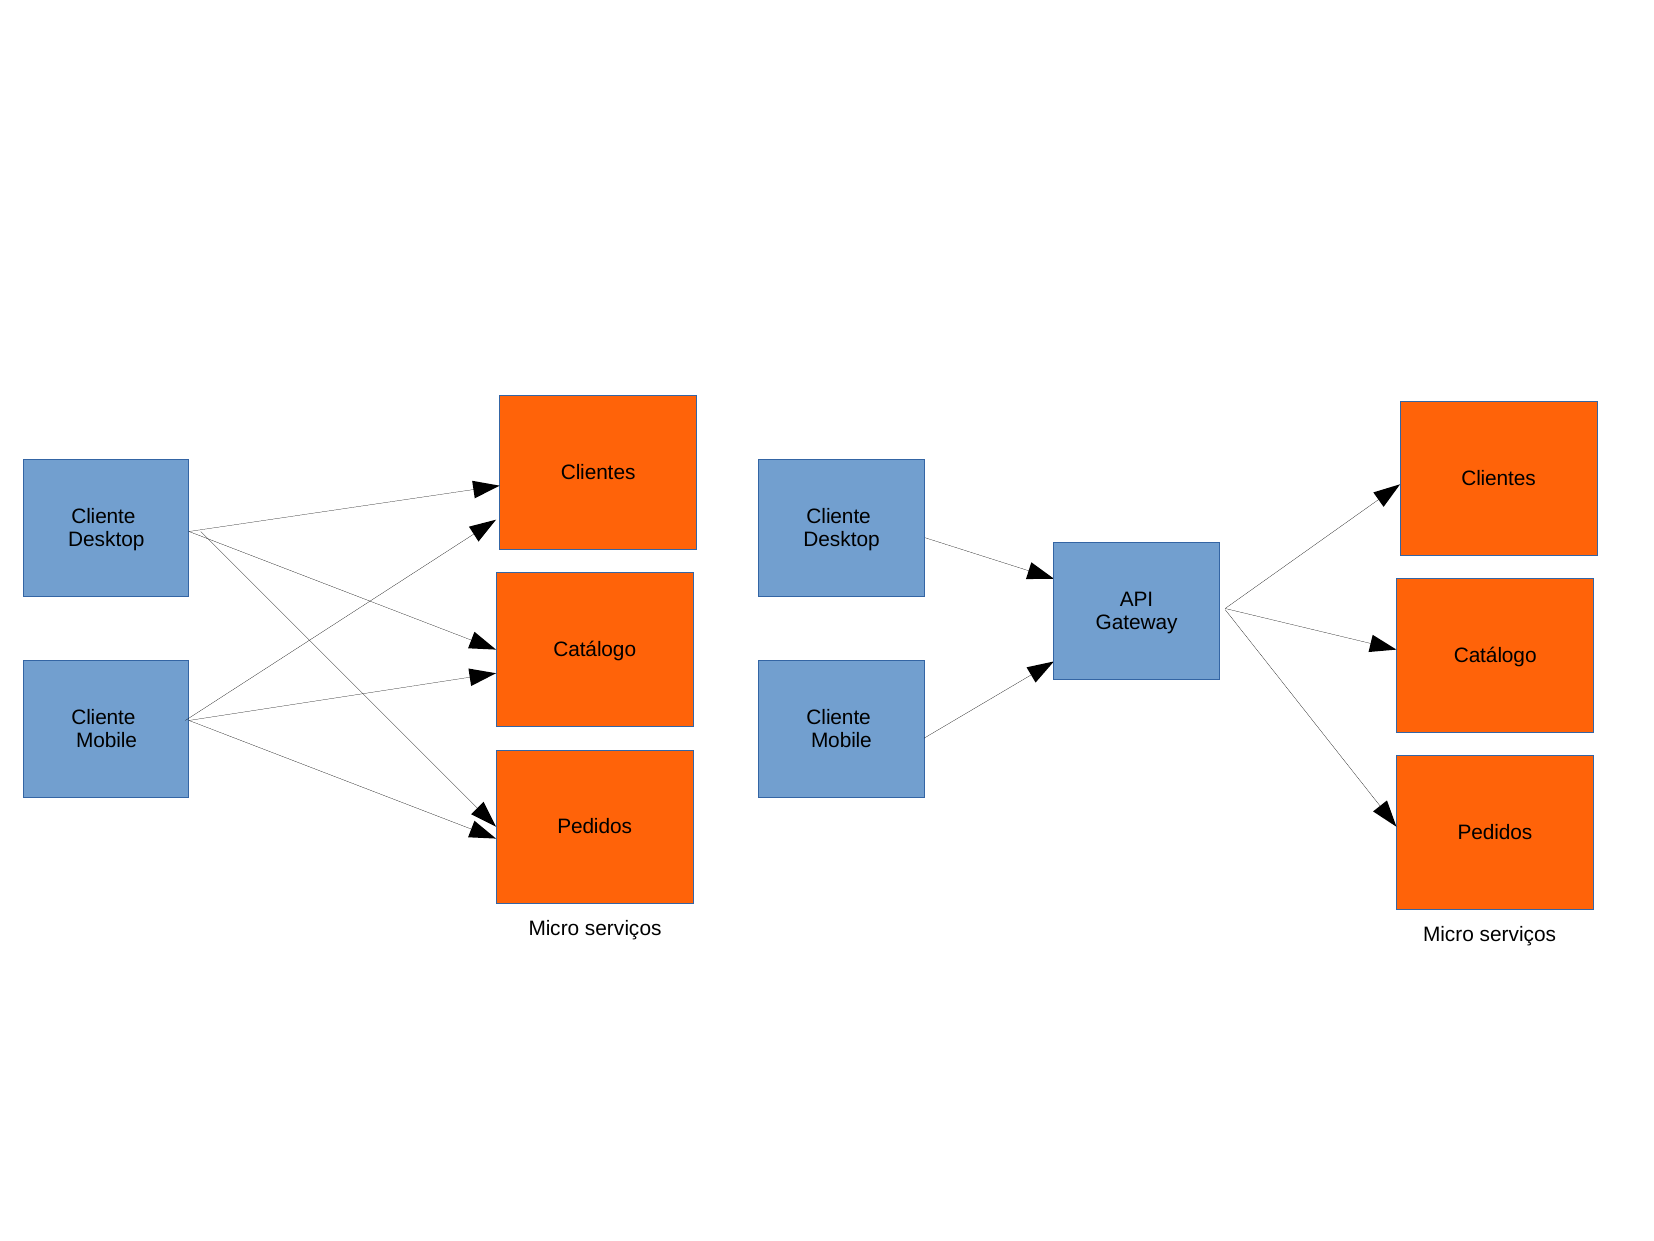

Clientes
Clientes
Cliente
Desktop
Cliente
Desktop
API
Gateway
Catálogo
Catálogo
Cliente
Mobile
Cliente
Mobile
Pedidos
Pedidos
Micro serviços
Micro serviços